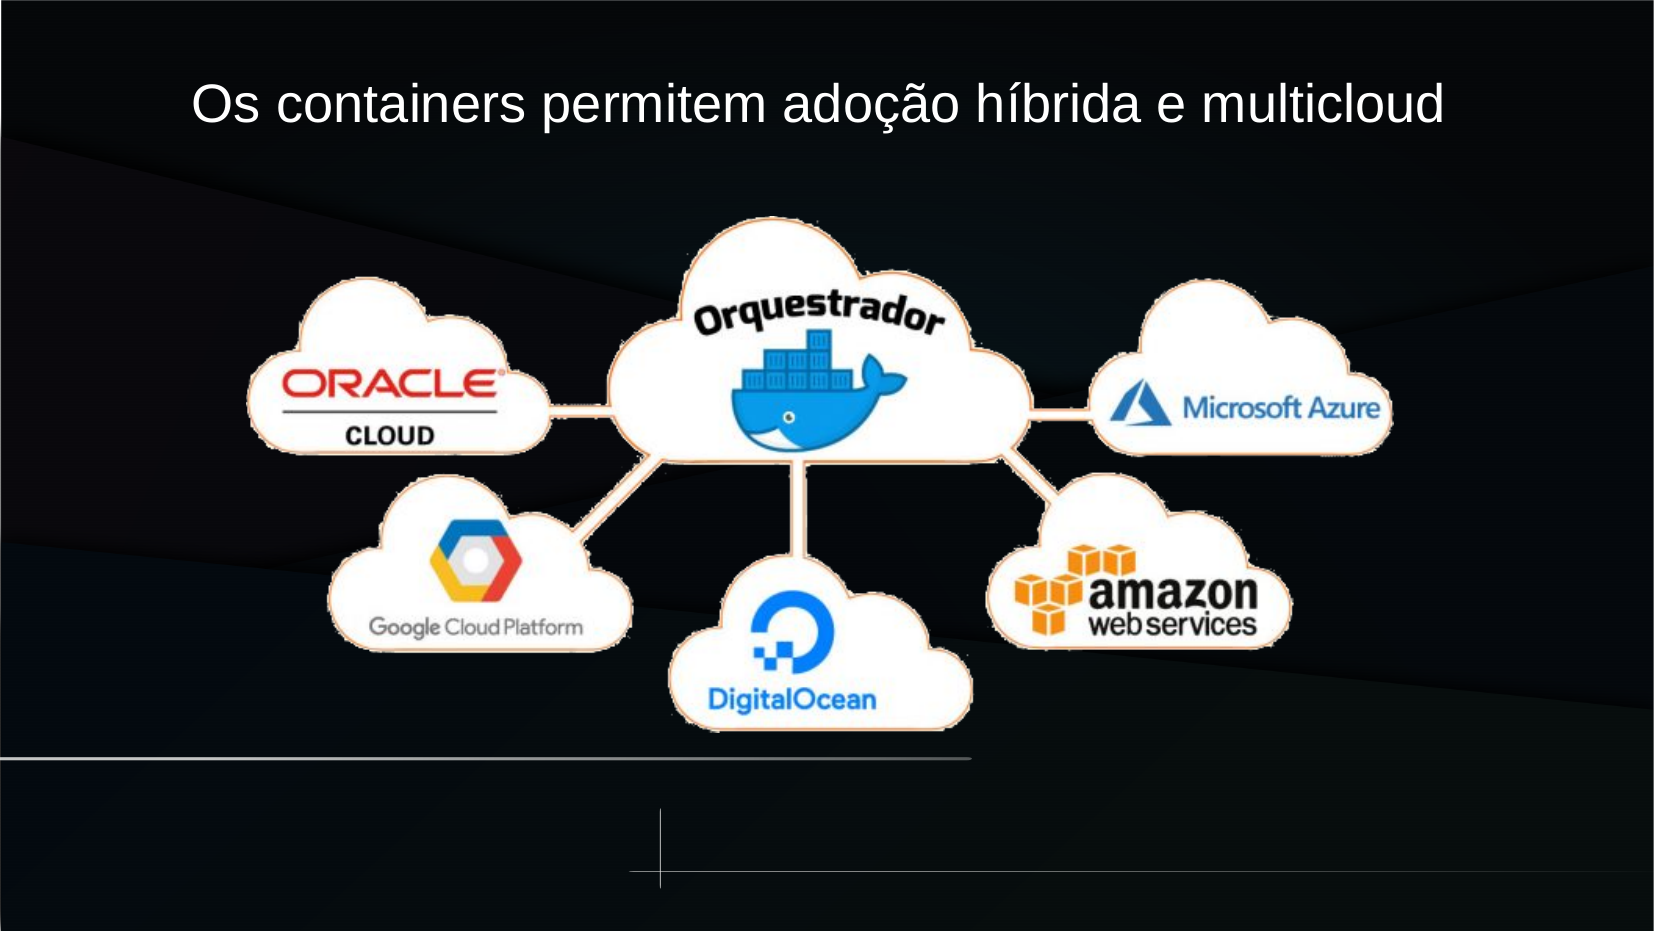

Os containers permitem adoção híbrida e multicloud